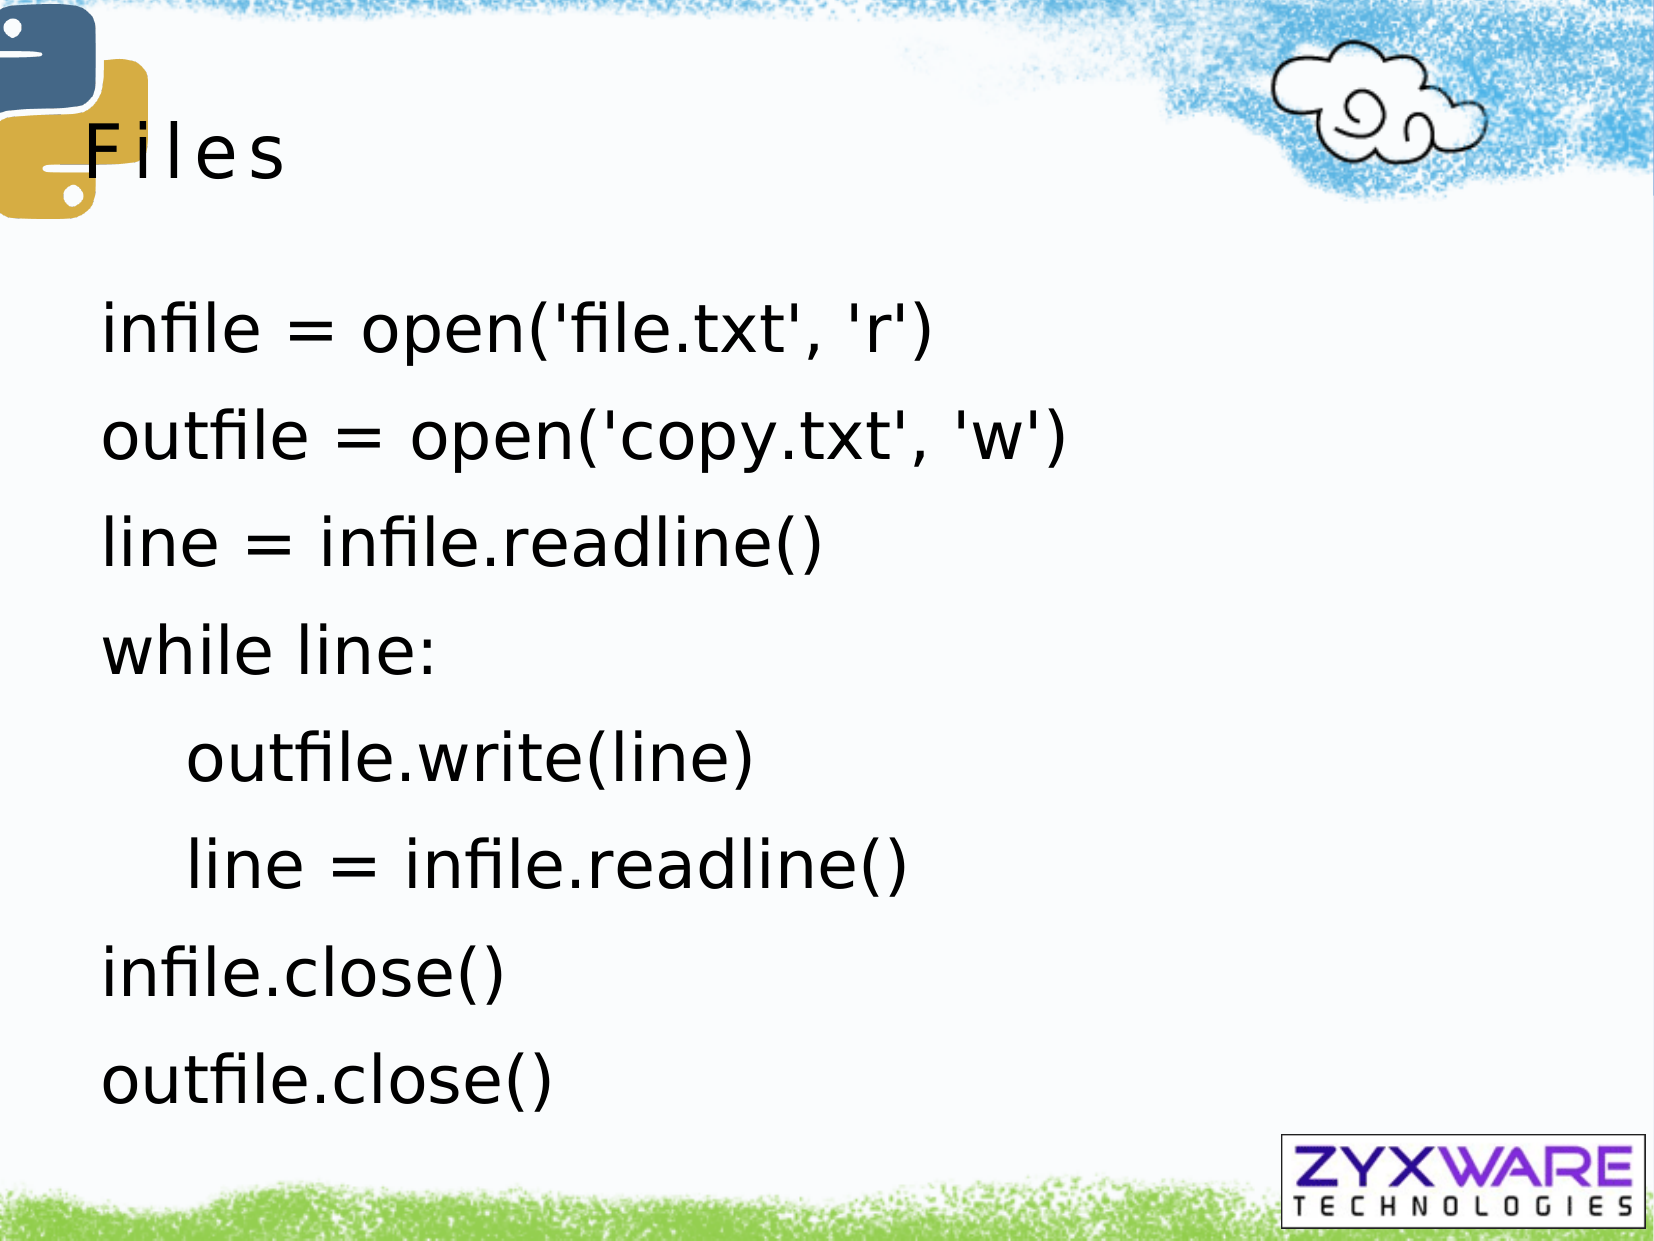

# Files
infile = open('file.txt', 'r')
outfile = open('copy.txt', 'w')
line = infile.readline()
while line:
 outfile.write(line)
 line = infile.readline()
infile.close()
outfile.close()